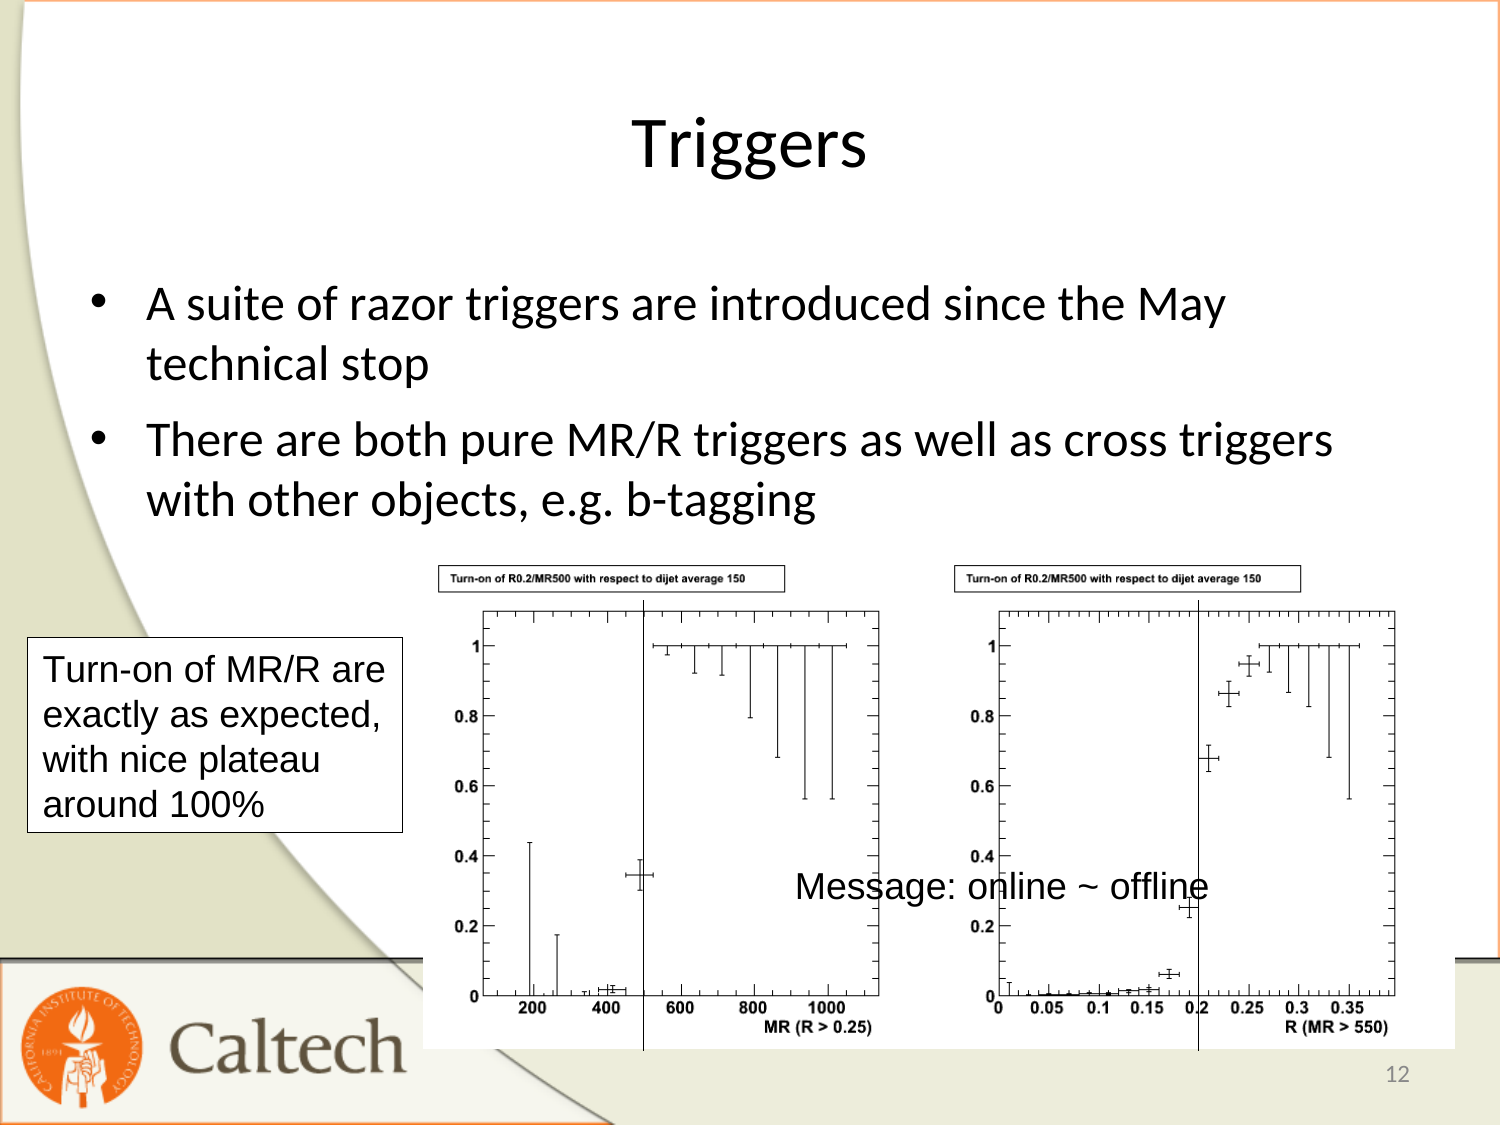

# Triggers
A suite of razor triggers are introduced since the May technical stop
There are both pure MR/R triggers as well as cross triggers with other objects, e.g. b-tagging
Turn-on of MR/R are exactly as expected, with nice plateau around 100%
Message: online ~ offline
12